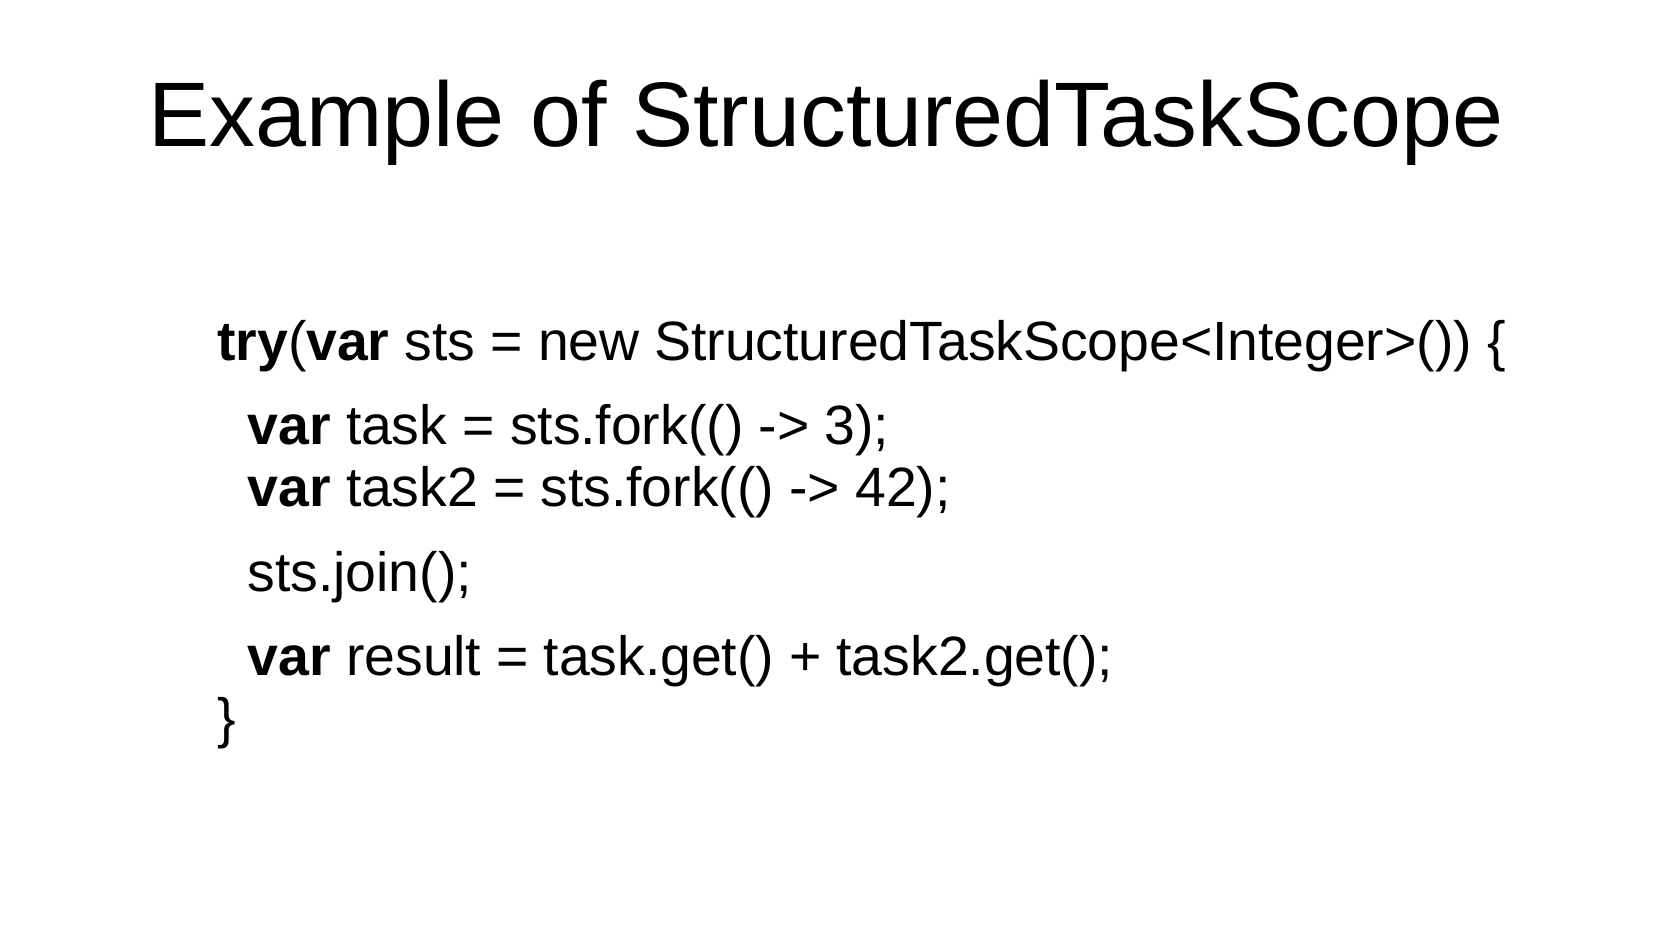

# Example of StructuredTaskScope
try(var sts = new StructuredTaskScope<Integer>()) {
 var task = sts.fork(() -> 3);
 var task2 = sts.fork(() -> 42);
 sts.join();
 var result = task.get() + task2.get();
}